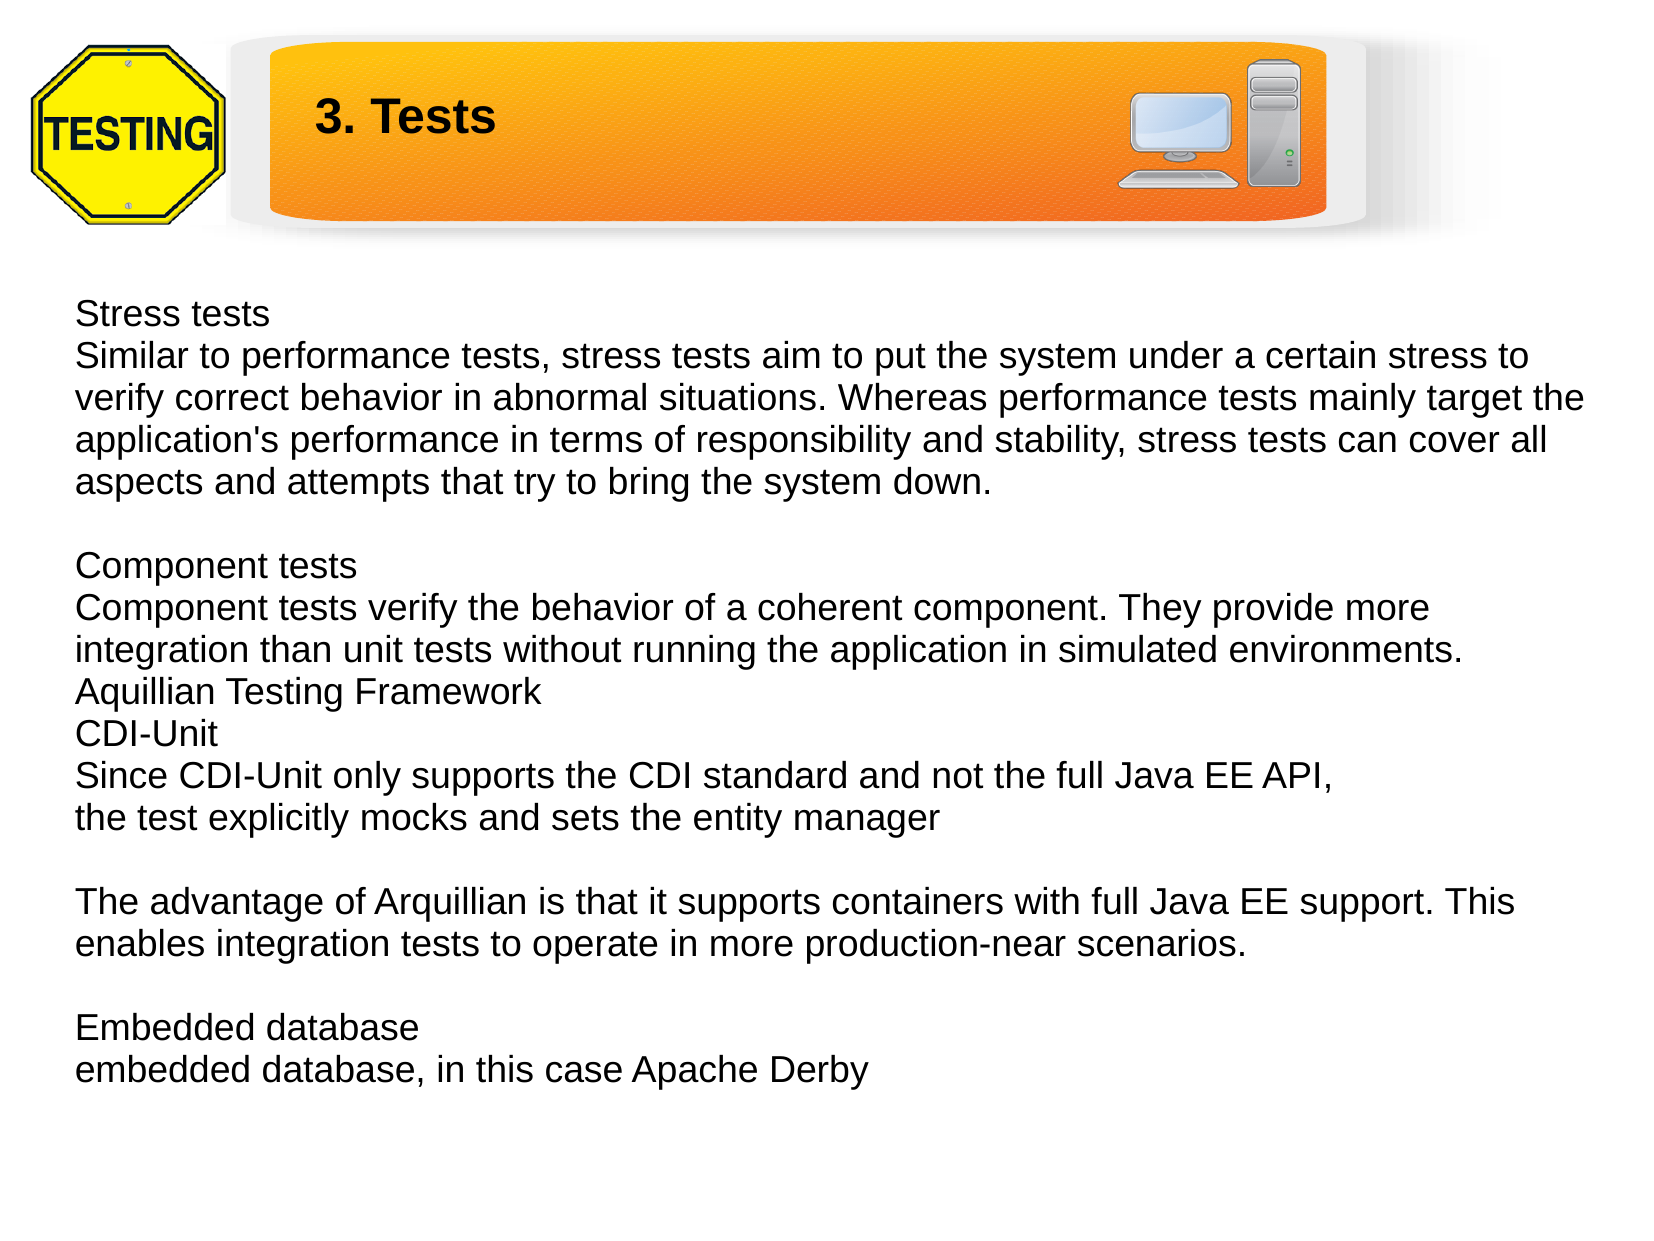

3. Tests
3. Practice
Stress tests
Similar to performance tests, stress tests aim to put the system under a certain stress to
verify correct behavior in abnormal situations. Whereas performance tests mainly target the
application's performance in terms of responsibility and stability, stress tests can cover all
aspects and attempts that try to bring the system down.
Component tests
Component tests verify the behavior of a coherent component. They provide more
integration than unit tests without running the application in simulated environments.
Aquillian Testing Framework
CDI-Unit
Since CDI-Unit only supports the CDI standard and not the full Java EE API,
the test explicitly mocks and sets the entity manager
The advantage of Arquillian is that it supports containers with full Java EE support. This
enables integration tests to operate in more production-near scenarios.
Embedded database
embedded database, in this case Apache Derby